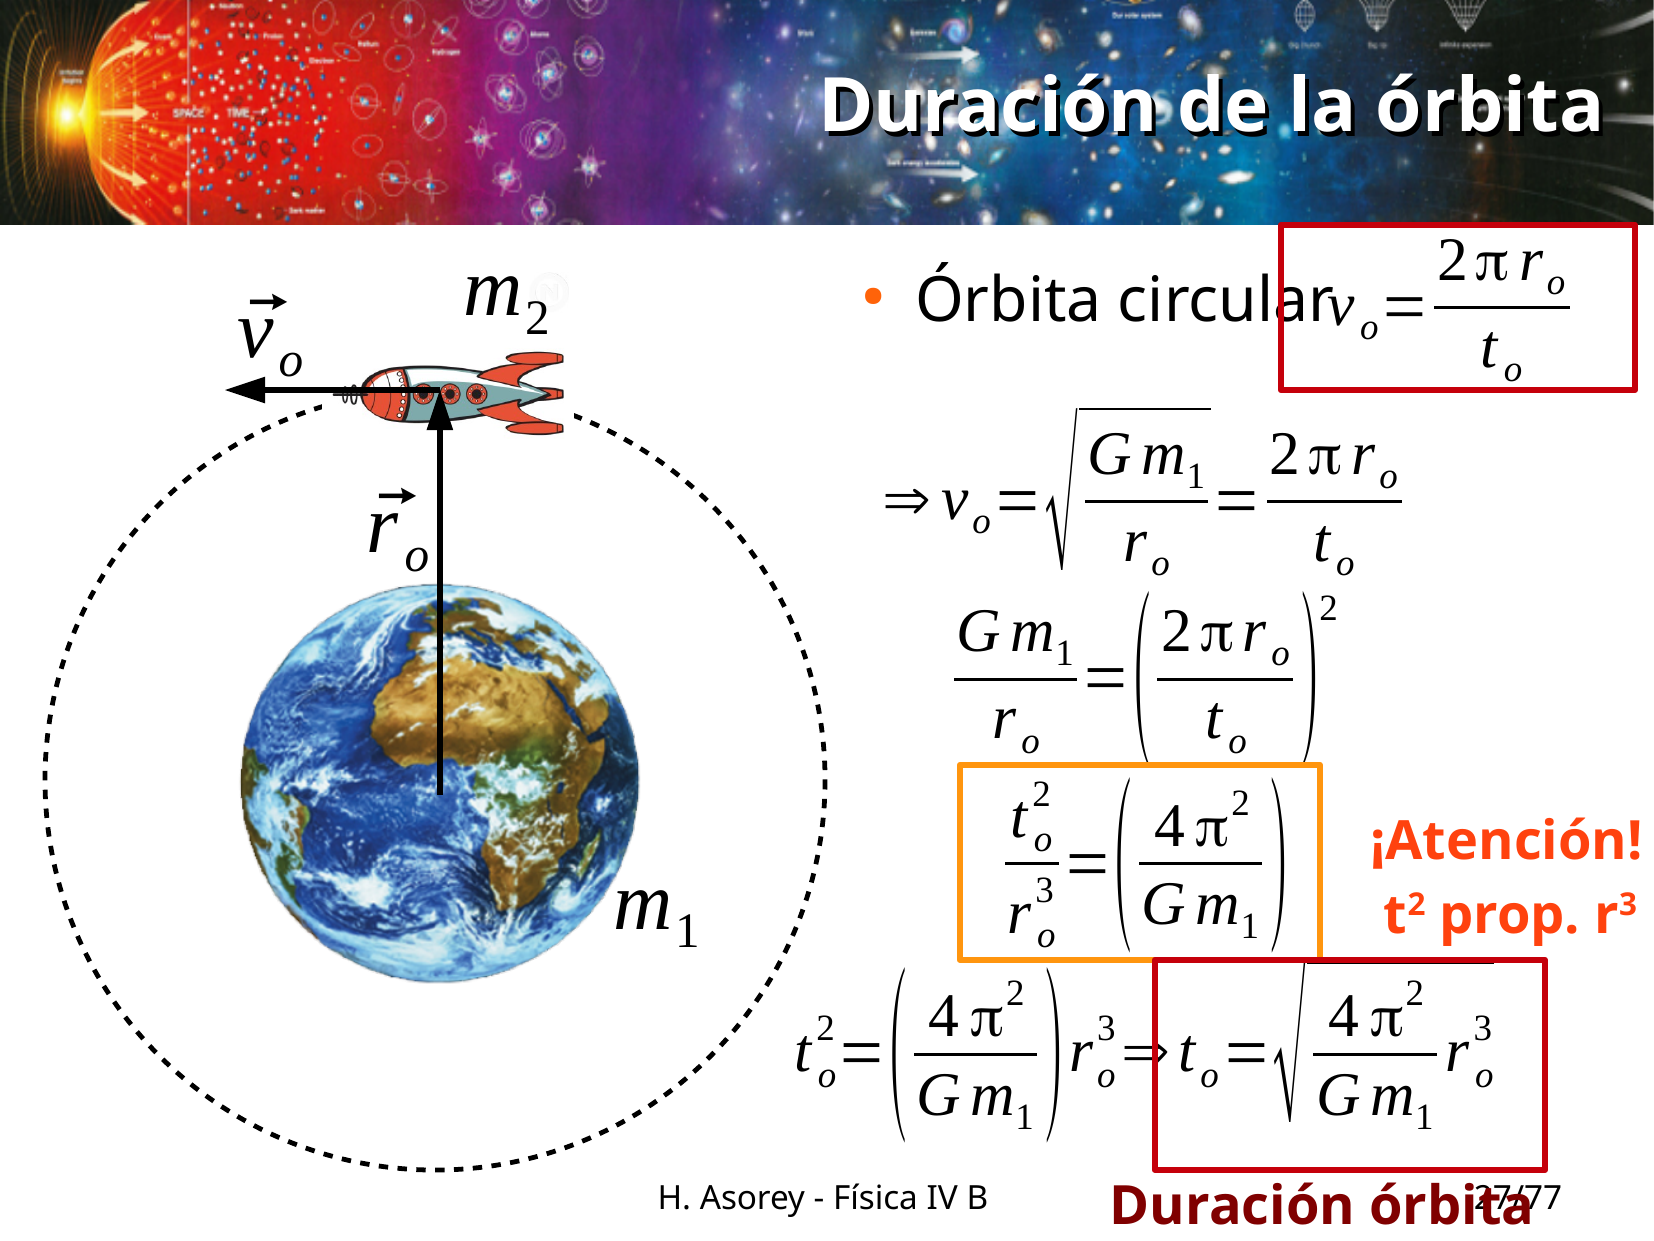

# Duración de la órbita
Órbita circular
¡Atención!
 t2 prop. r3
Duración órbita
H. Asorey - Física IV B
27